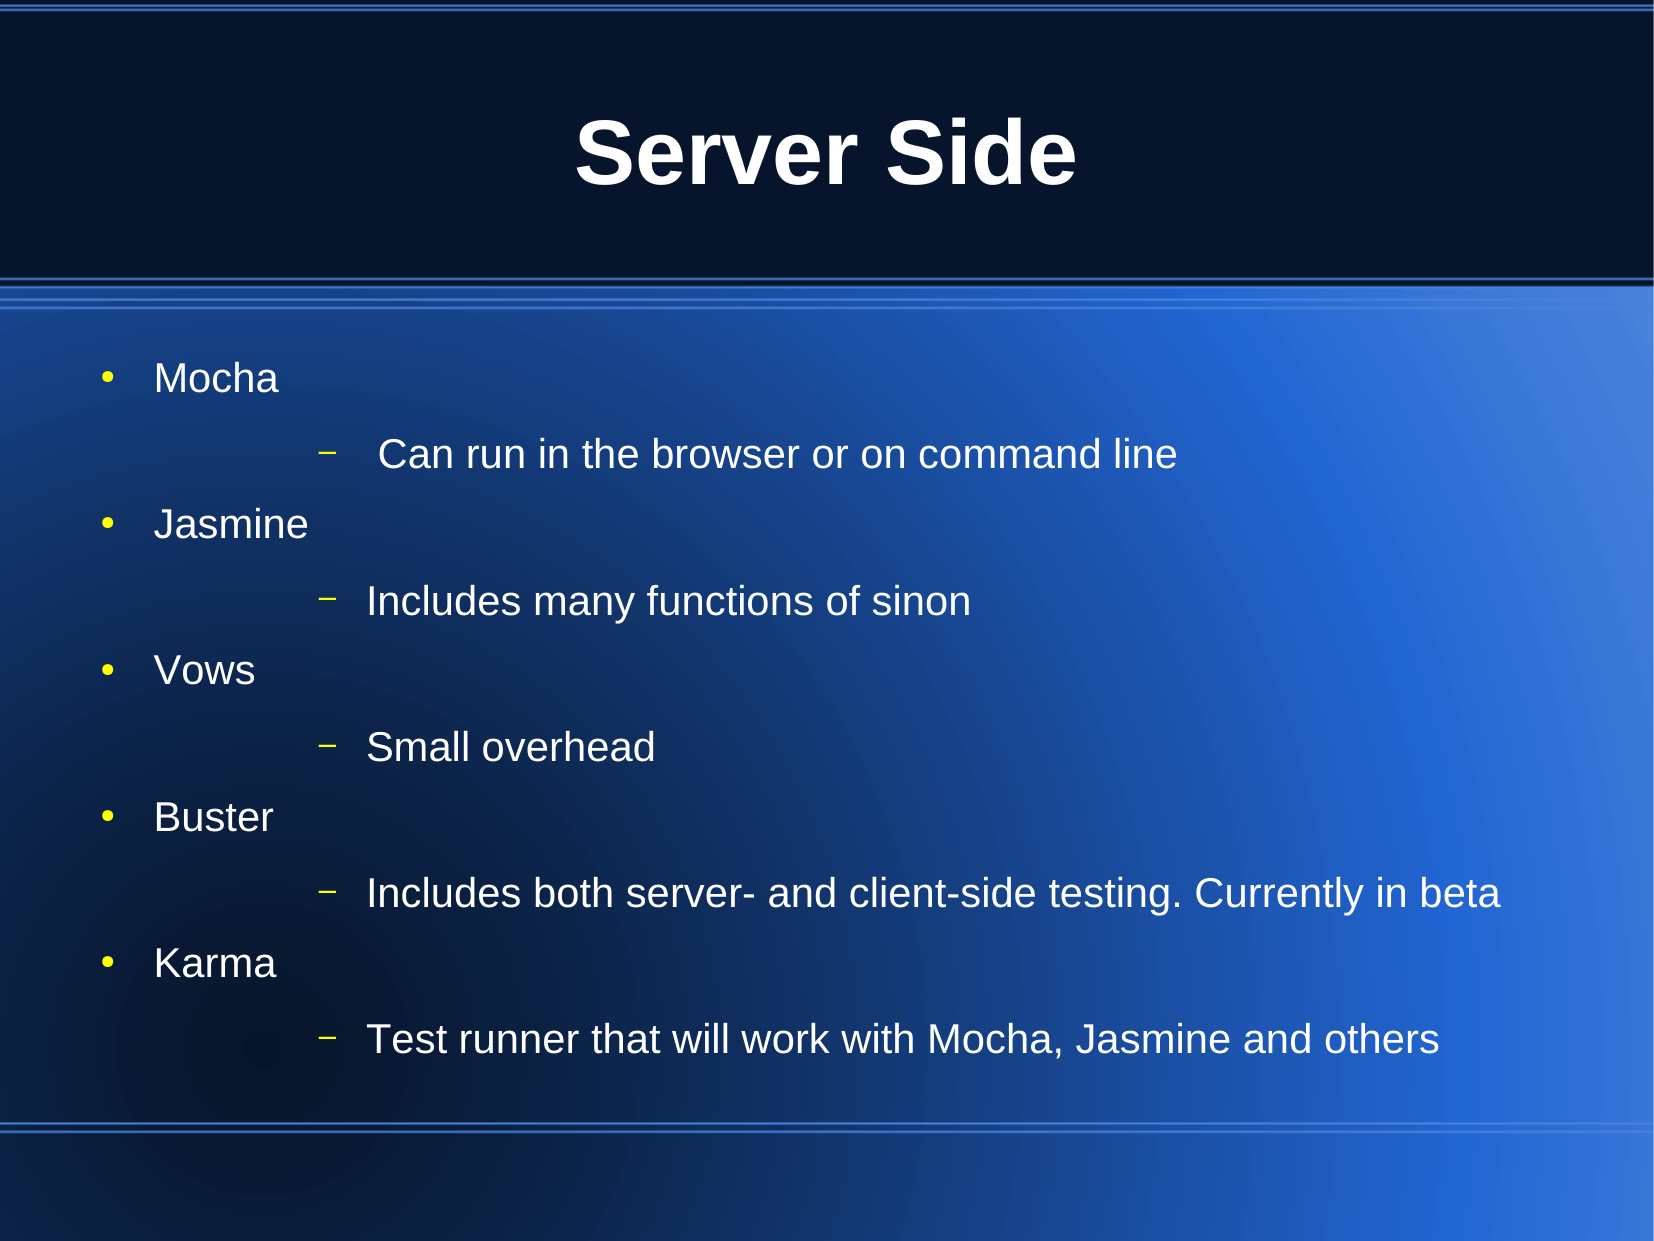

# Server Side
Mocha
 Can run in the browser or on command line
Jasmine
Includes many functions of sinon
Vows
Small overhead
Buster
Includes both server- and client-side testing. Currently in beta
Karma
Test runner that will work with Mocha, Jasmine and others